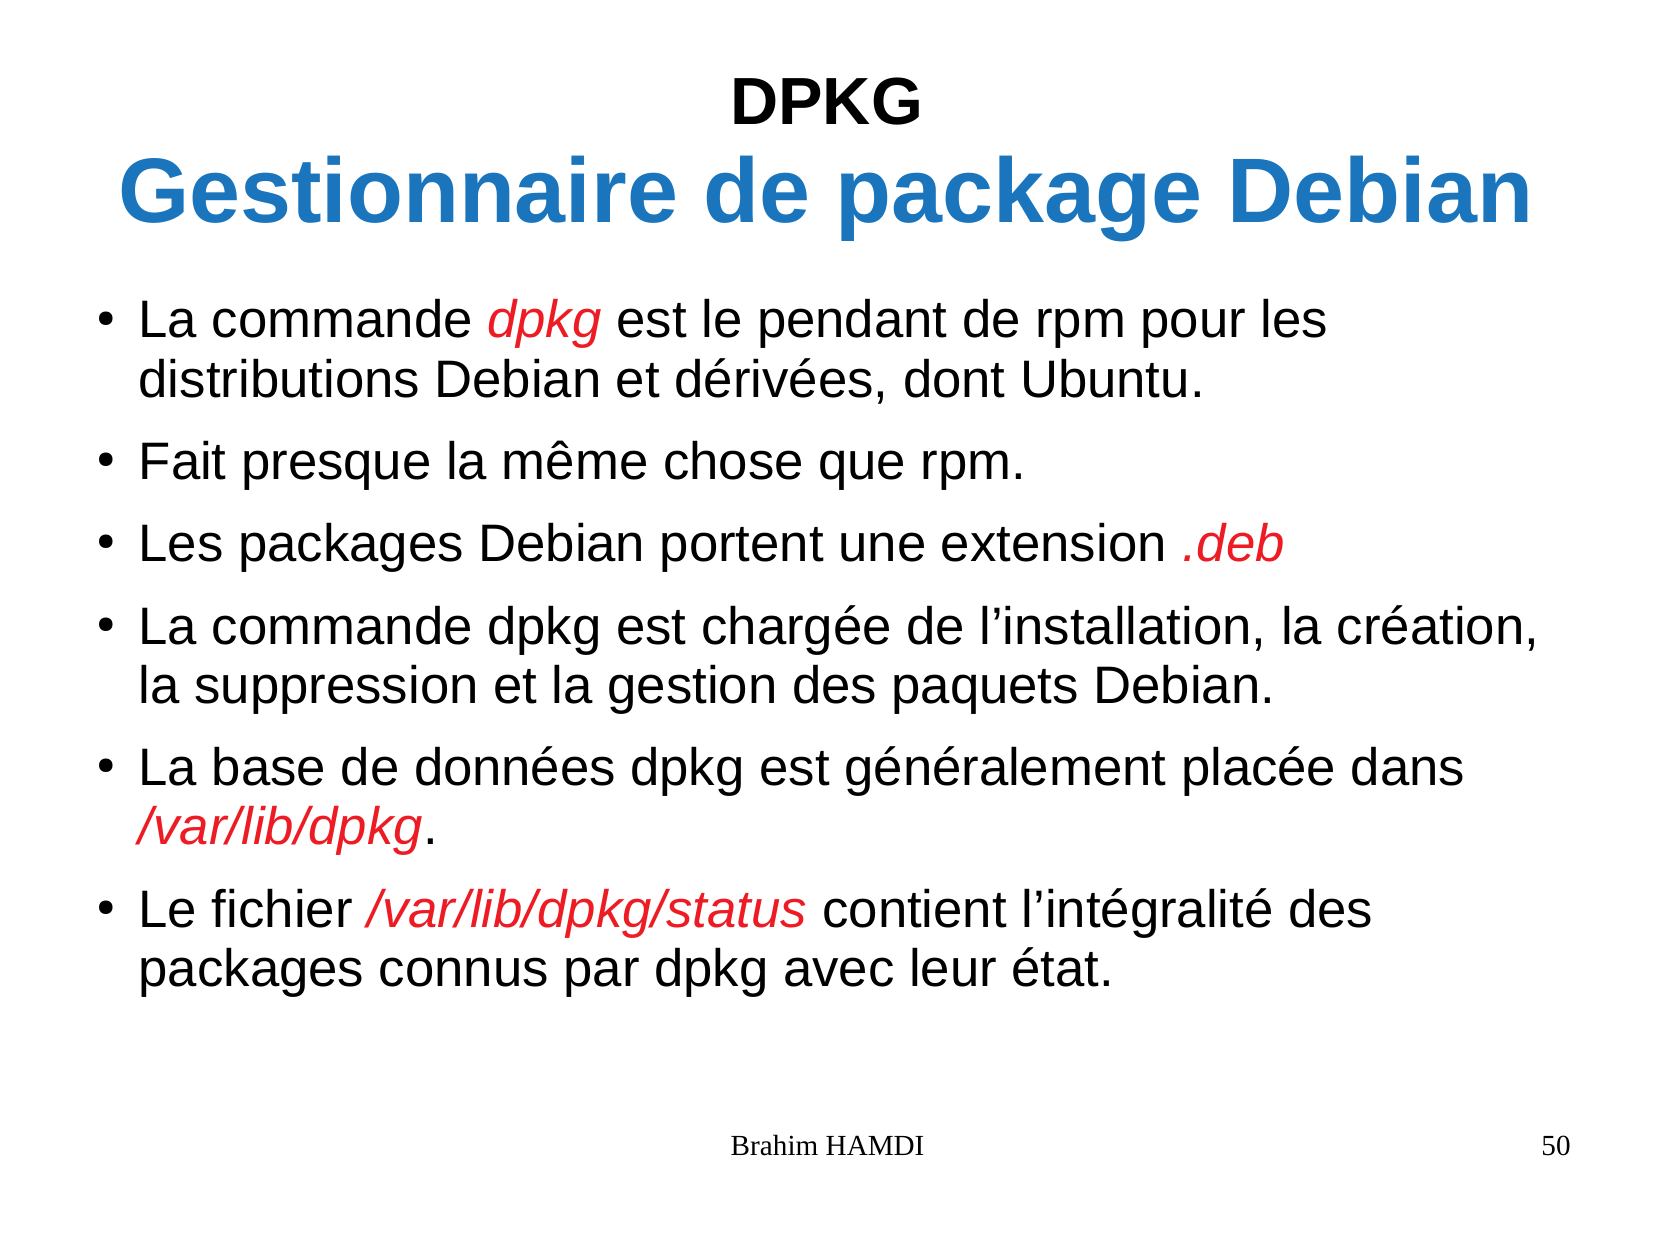

# DPKG Gestionnaire de package Debian
La commande dpkg est le pendant de rpm pour les distributions Debian et dérivées, dont Ubuntu.
Fait presque la même chose que rpm.
Les packages Debian portent une extension .deb
La commande dpkg est chargée de l’installation, la création, la suppression et la gestion des paquets Debian.
La base de données dpkg est généralement placée dans /var/lib/dpkg.
Le fichier /var/lib/dpkg/status contient l’intégralité des packages connus par dpkg avec leur état.
Brahim HAMDI
50